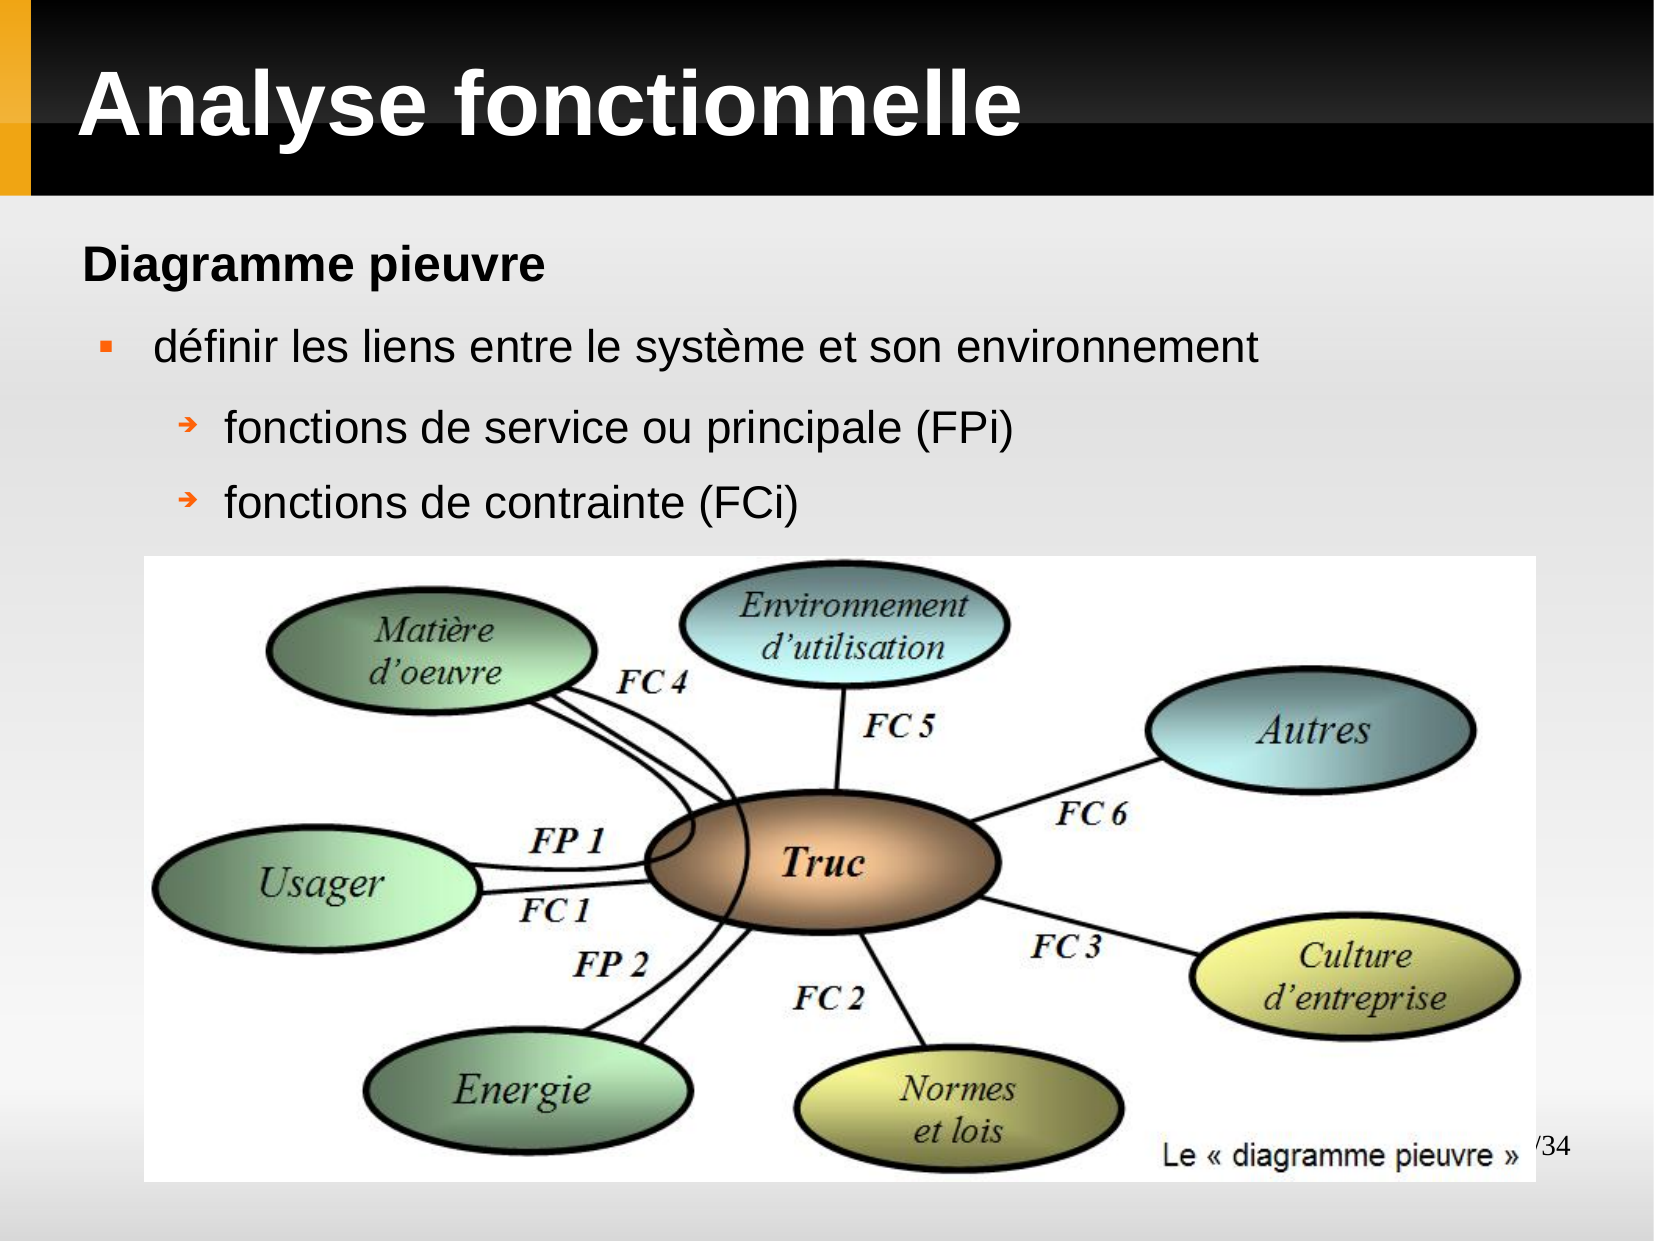

# Analyse fonctionnelle
Diagramme pieuvre
définir les liens entre le système et son environnement
fonctions de service ou principale (FPi)
fonctions de contrainte (FCi)
12